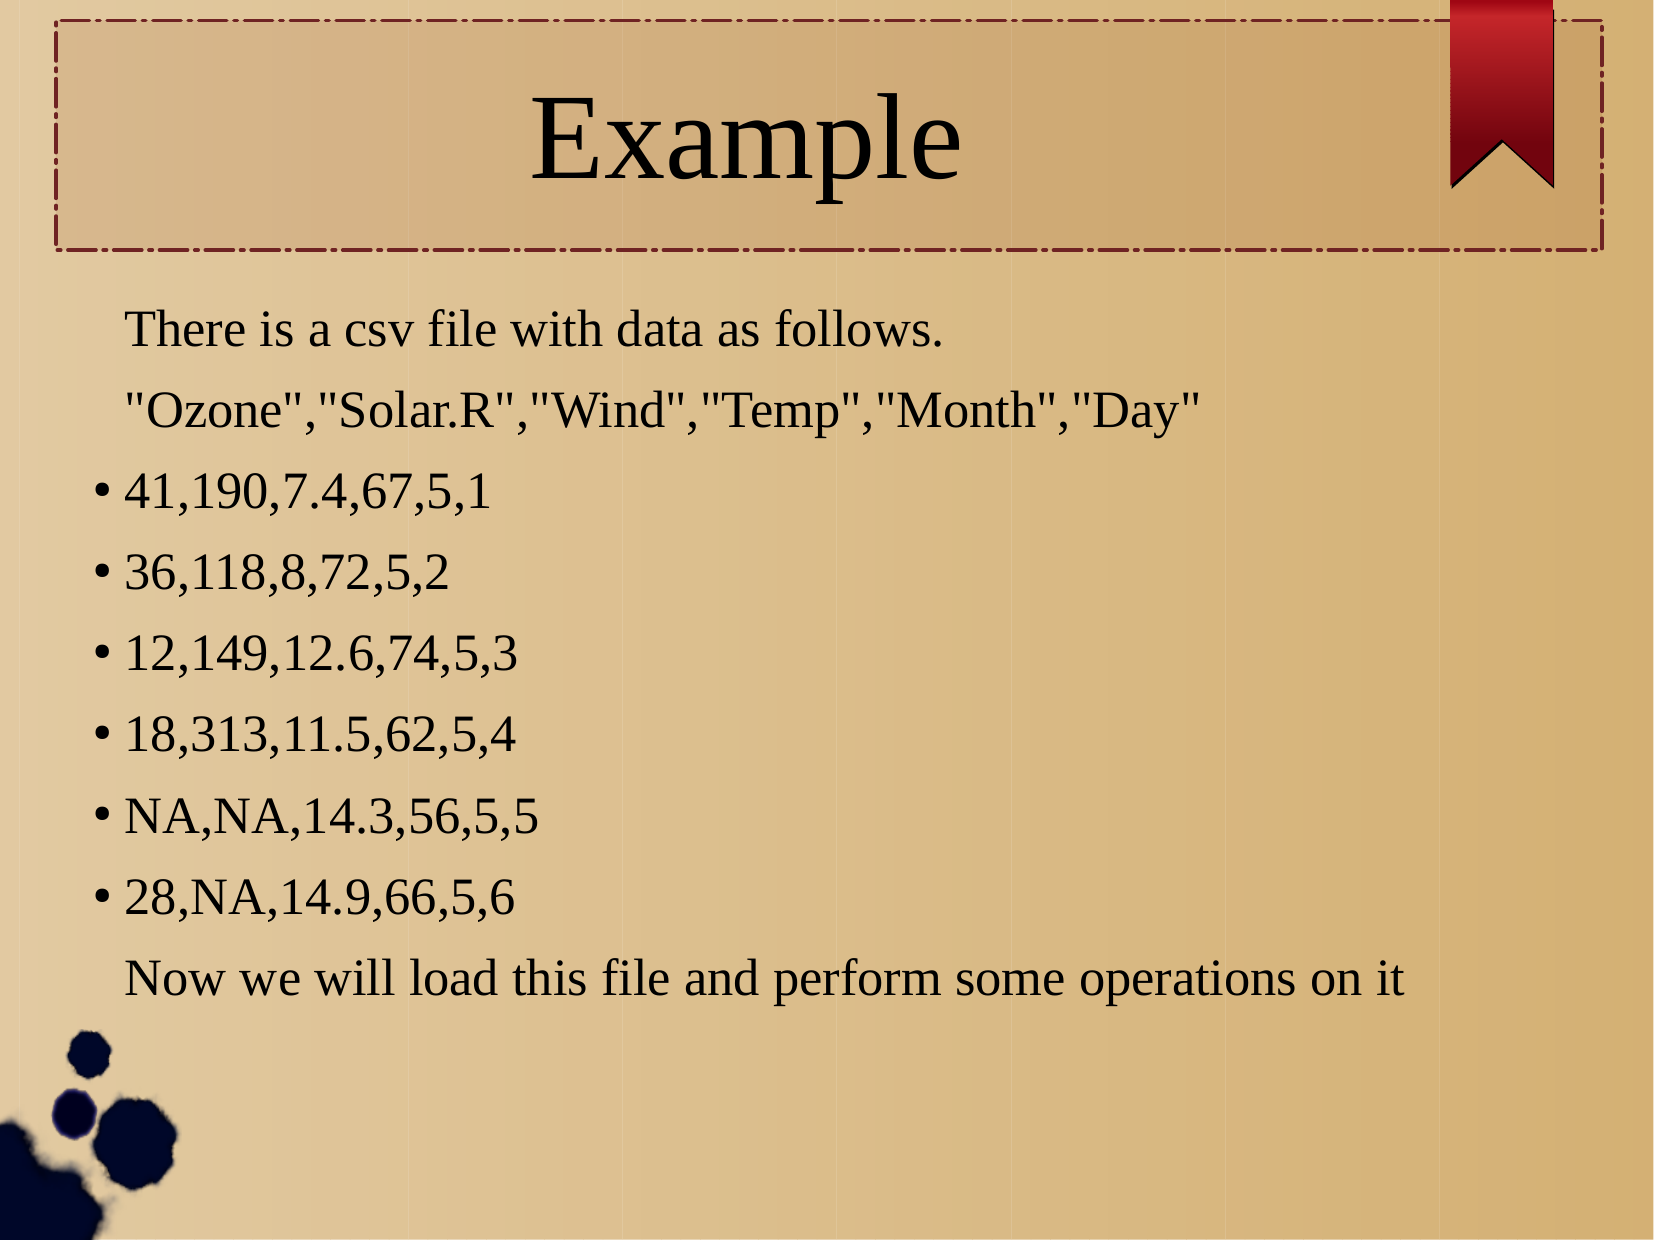

# Example
There is a csv file with data as follows.
"Ozone","Solar.R","Wind","Temp","Month","Day"
41,190,7.4,67,5,1
36,118,8,72,5,2
12,149,12.6,74,5,3
18,313,11.5,62,5,4
NA,NA,14.3,56,5,5
28,NA,14.9,66,5,6
Now we will load this file and perform some operations on it